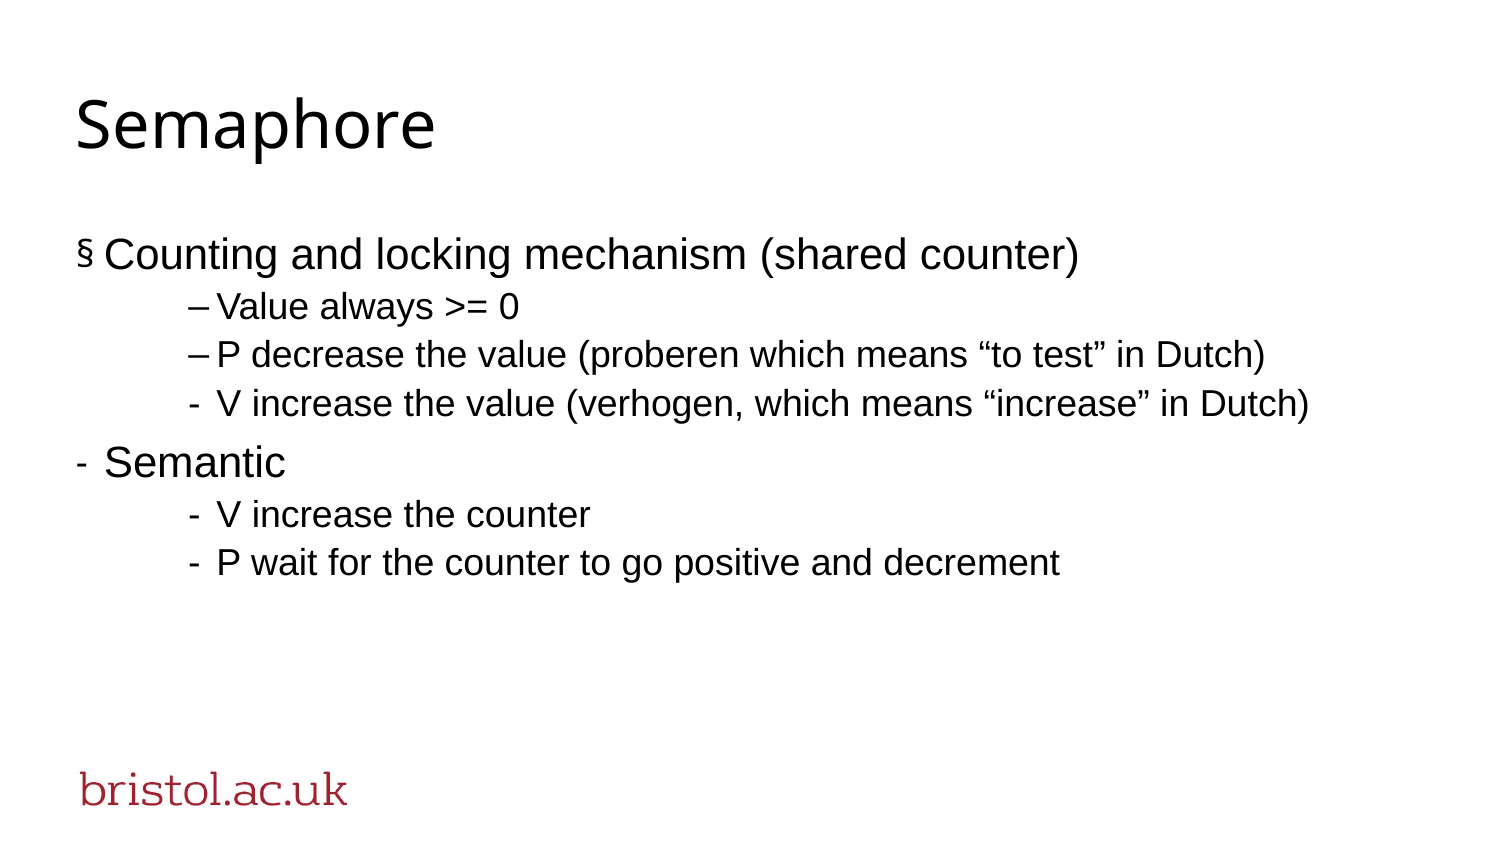

# Semaphore
Counting and locking mechanism (shared counter)
Value always >= 0
P decrease the value (proberen which means “to test” in Dutch)
V increase the value (verhogen, which means “increase” in Dutch)
Semantic
V increase the counter
P wait for the counter to go positive and decrement